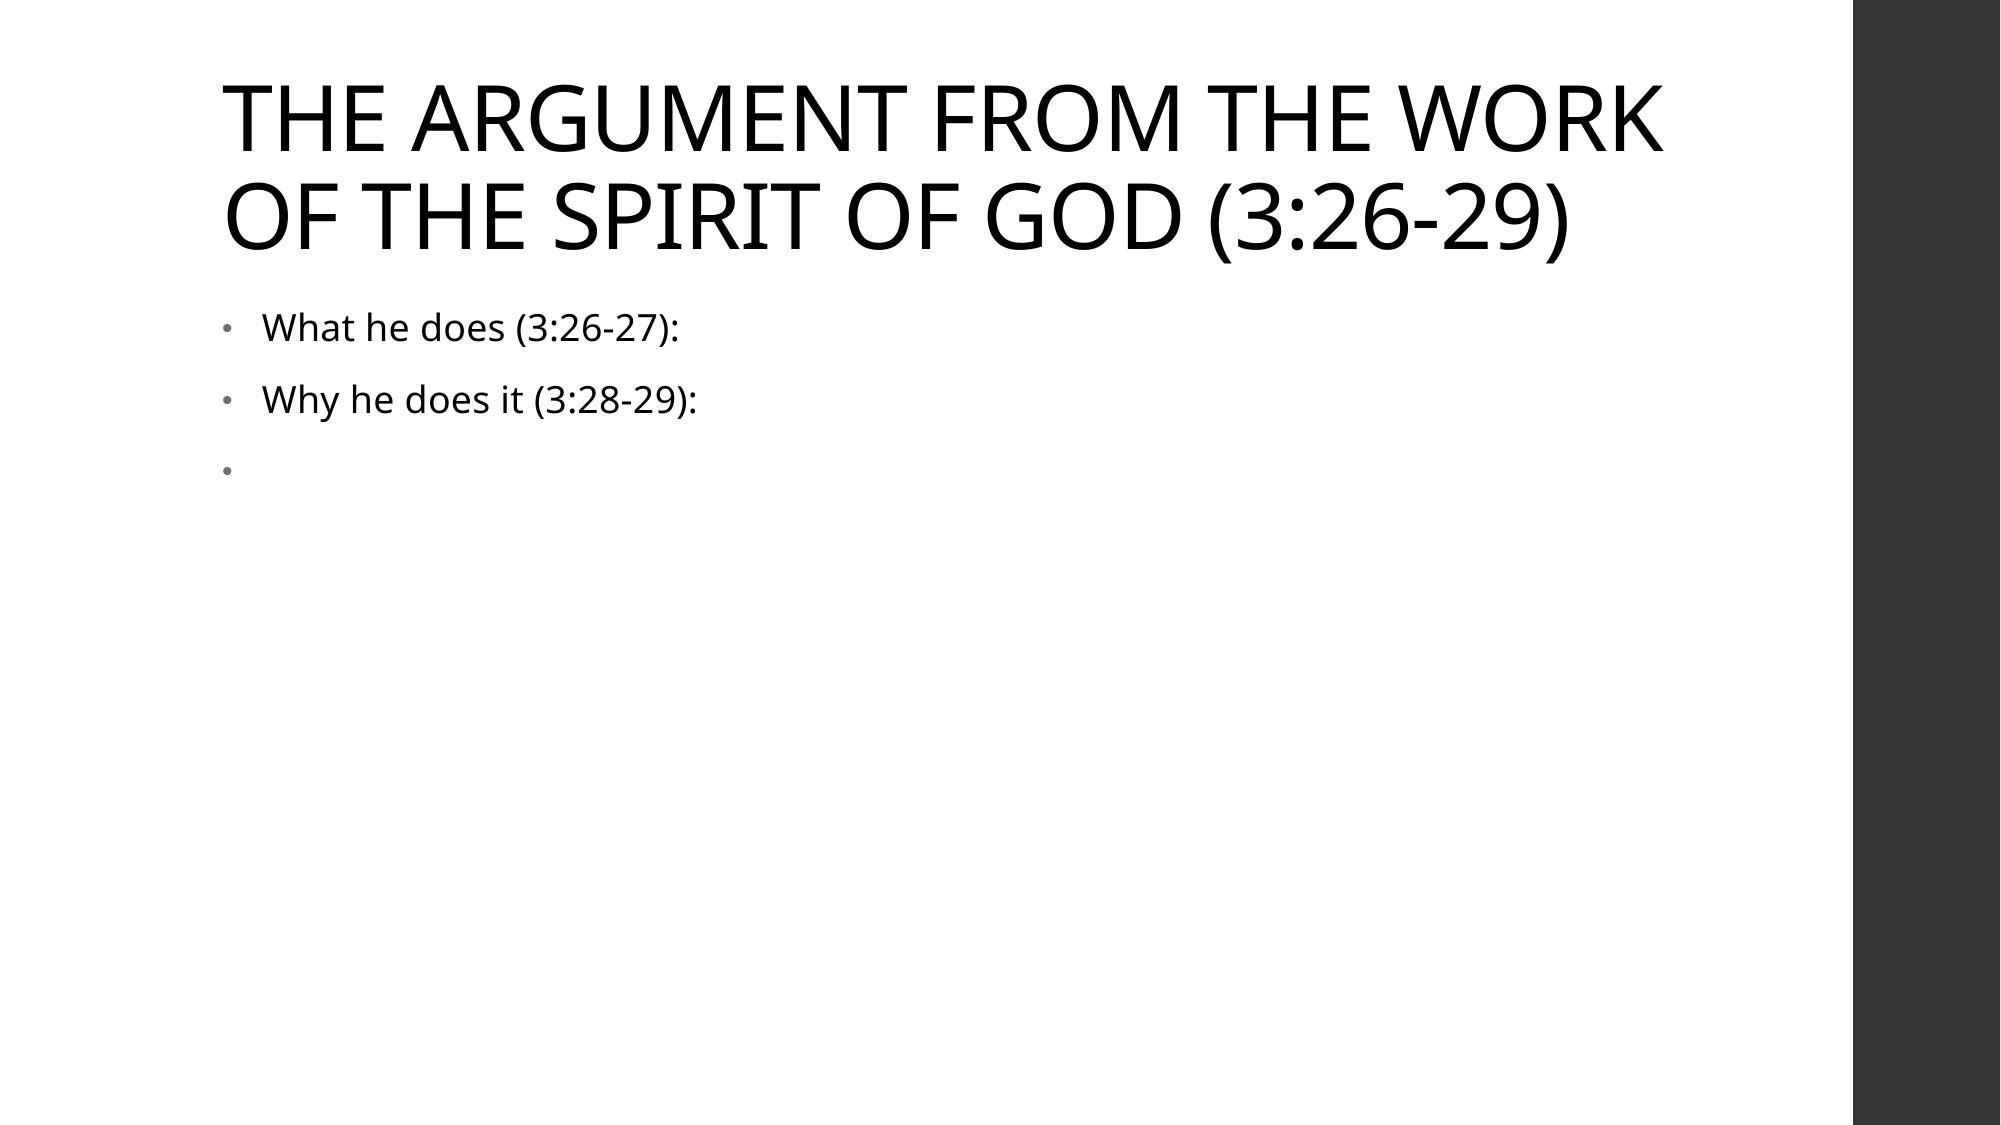

# THE ARGUMENT FROM THE WORK OF THE SPIRIT OF GOD (3:26-29)
 What he does (3:26-27):
 Why he does it (3:28-29):